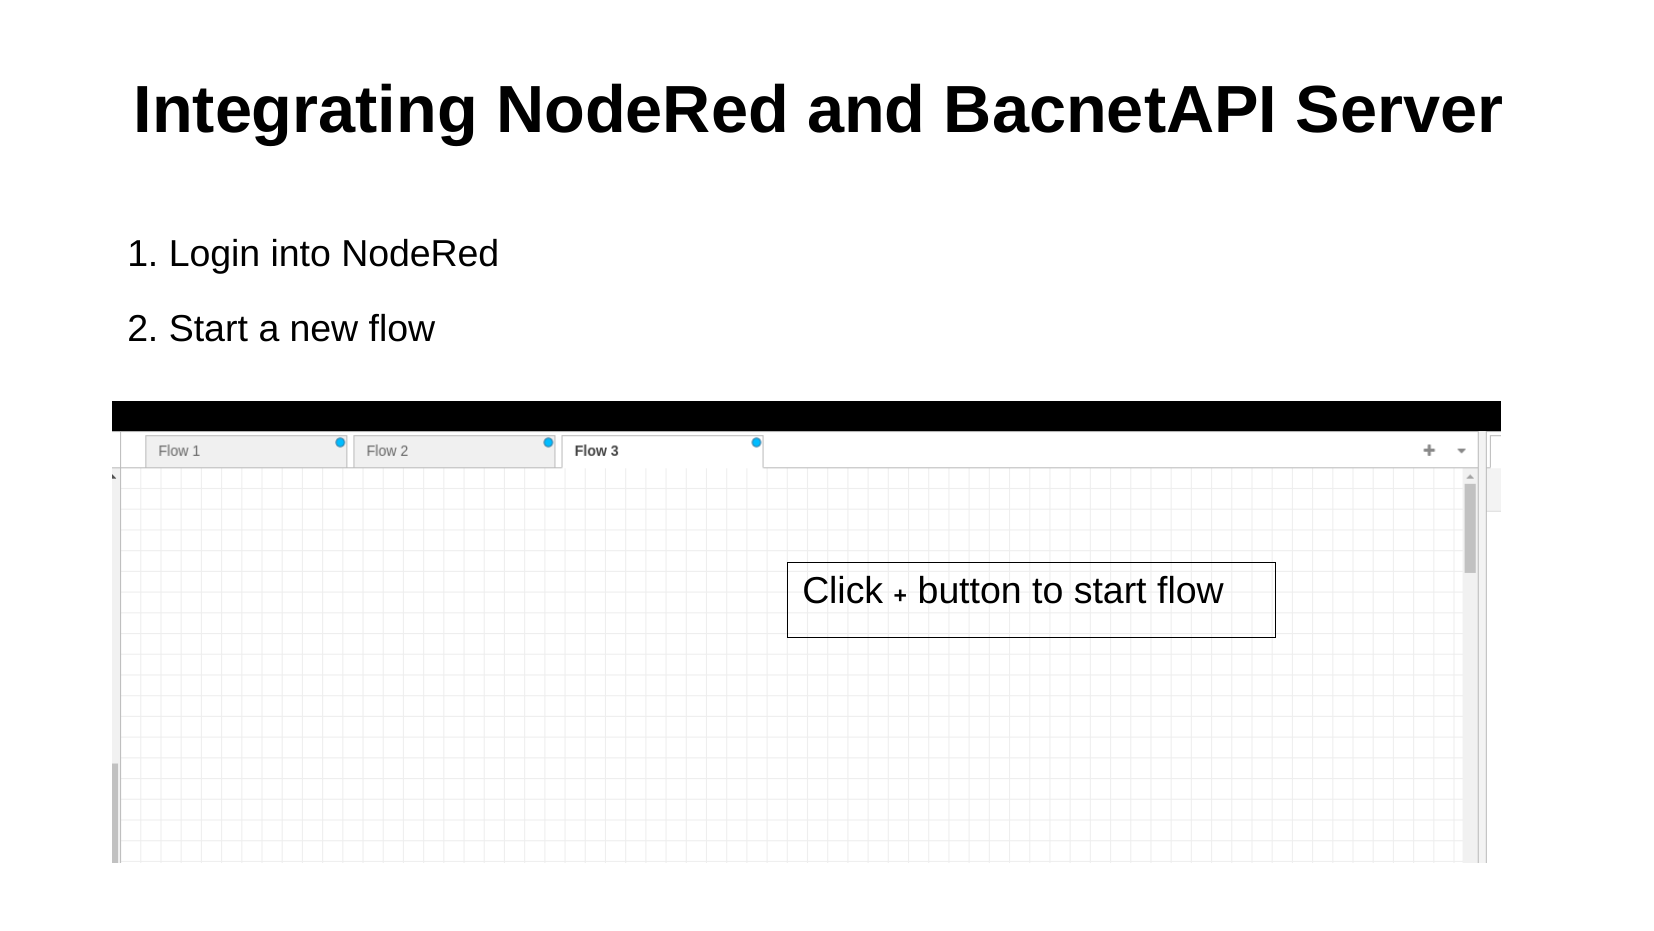

# Integrating NodeRed and BacnetAPI Server
1. Login into NodeRed
2. Start a new flow
Click + button to start flow